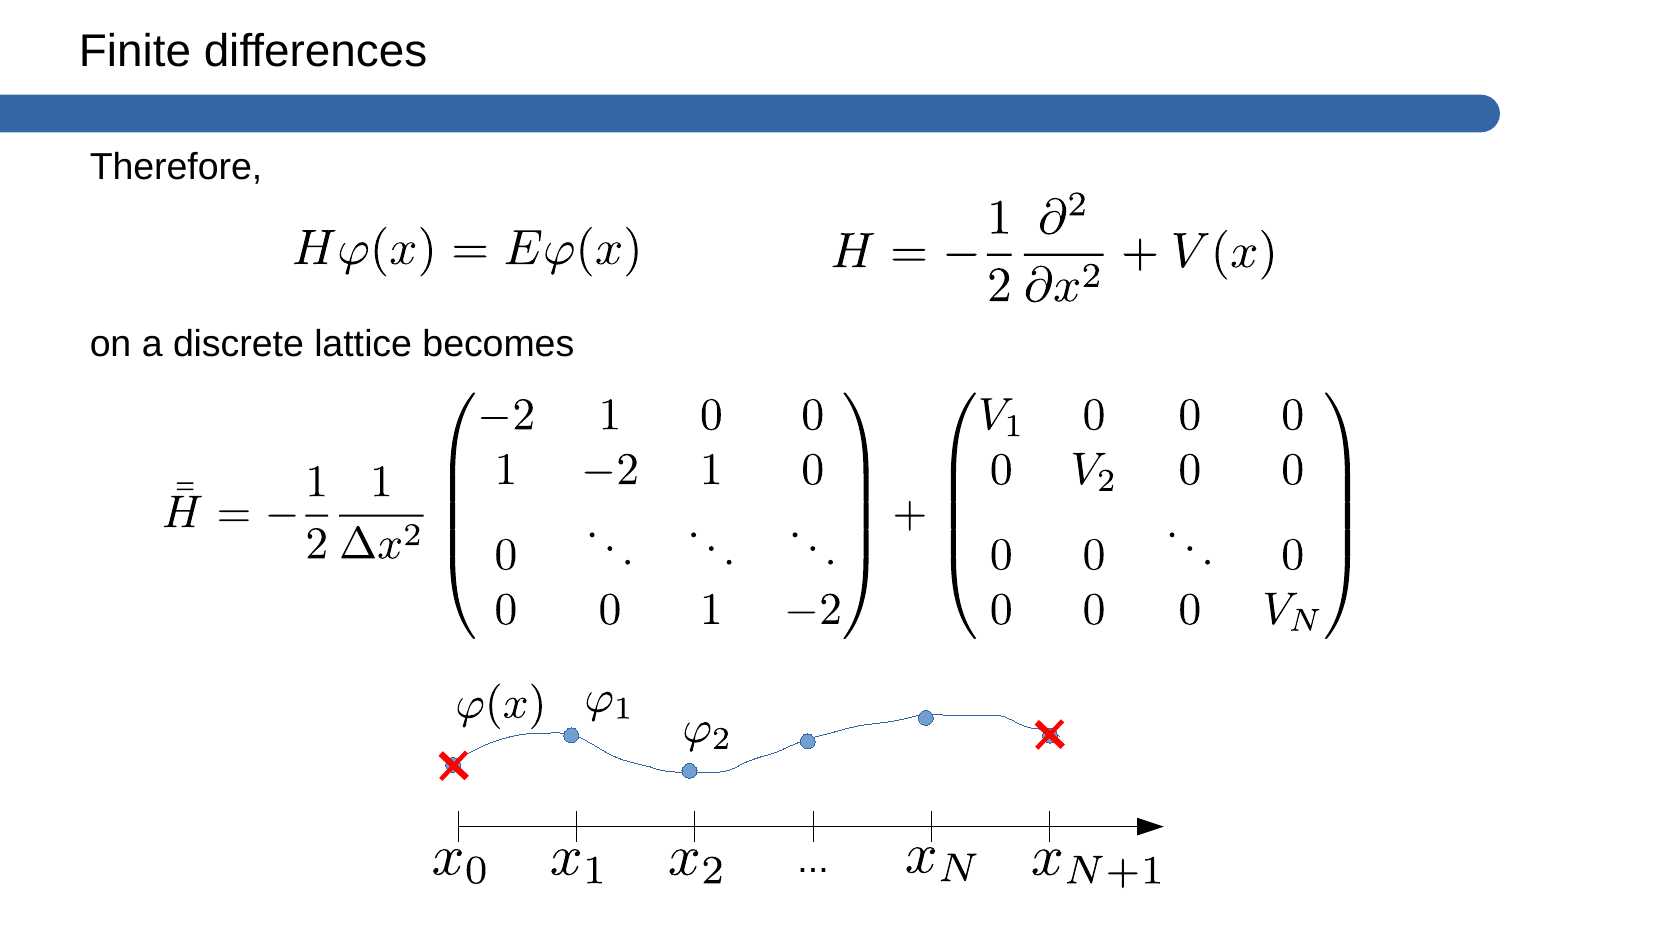

# Finite differences
Therefore,
on a discrete lattice becomes
...